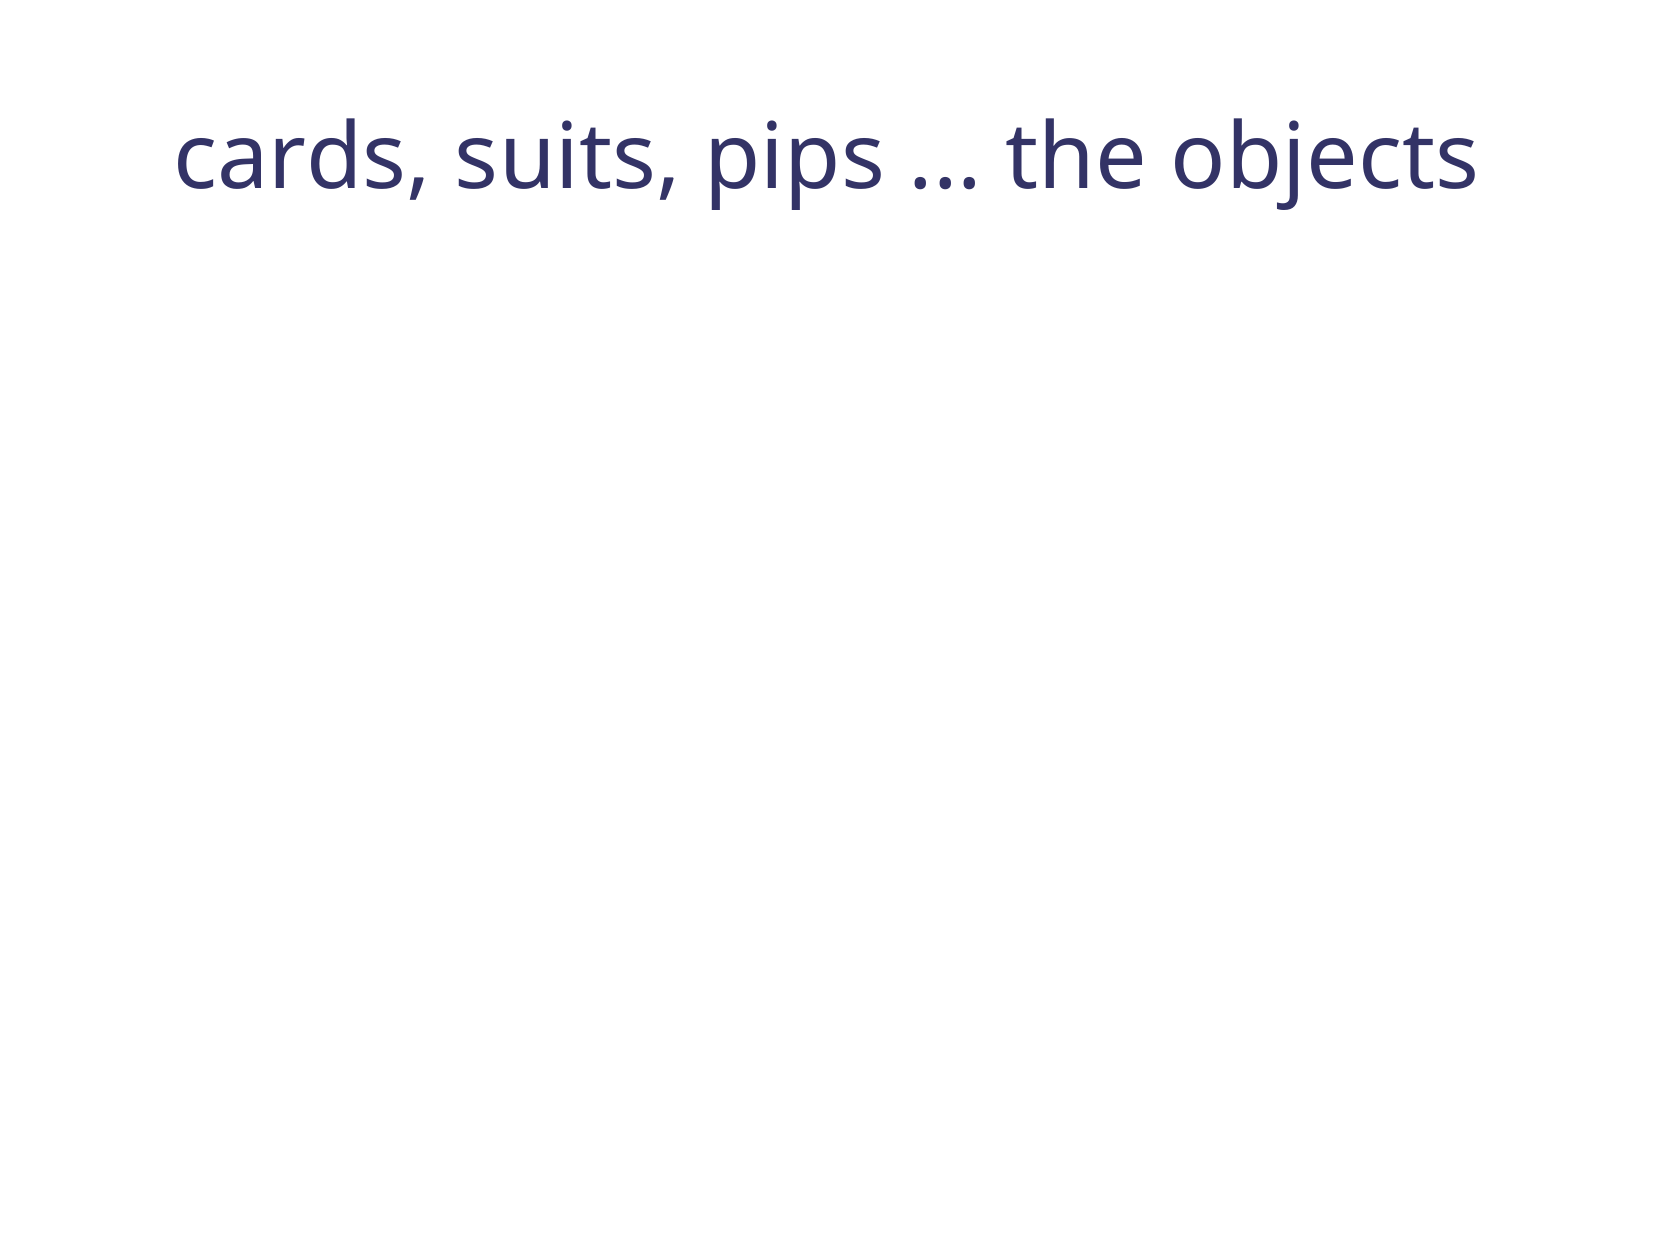

# cards, suits, pips ... the objects